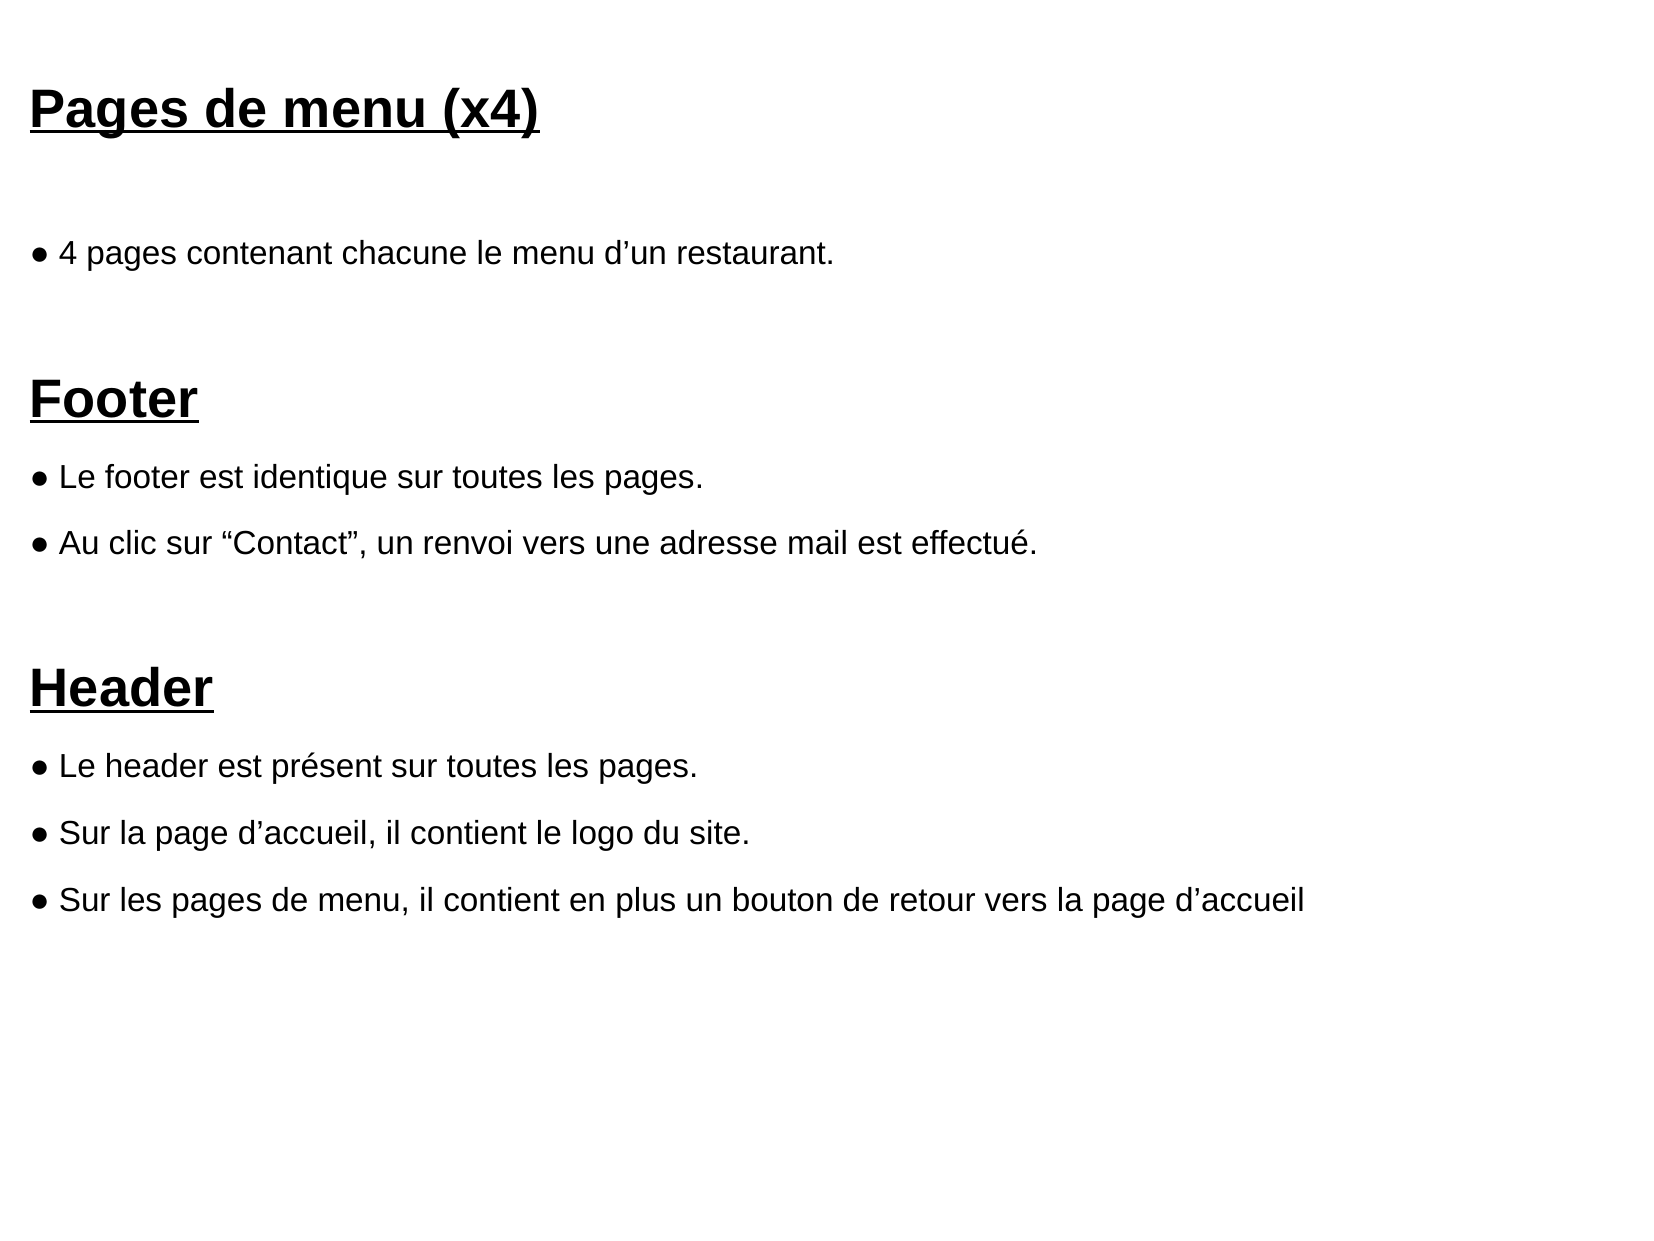

# Pages de menu (x4)
● 4 pages contenant chacune le menu d’un restaurant.
Footer
● Le footer est identique sur toutes les pages.
● Au clic sur “Contact”, un renvoi vers une adresse mail est effectué.
Header
● Le header est présent sur toutes les pages.
● Sur la page d’accueil, il contient le logo du site.
● Sur les pages de menu, il contient en plus un bouton de retour vers la page d’accueil